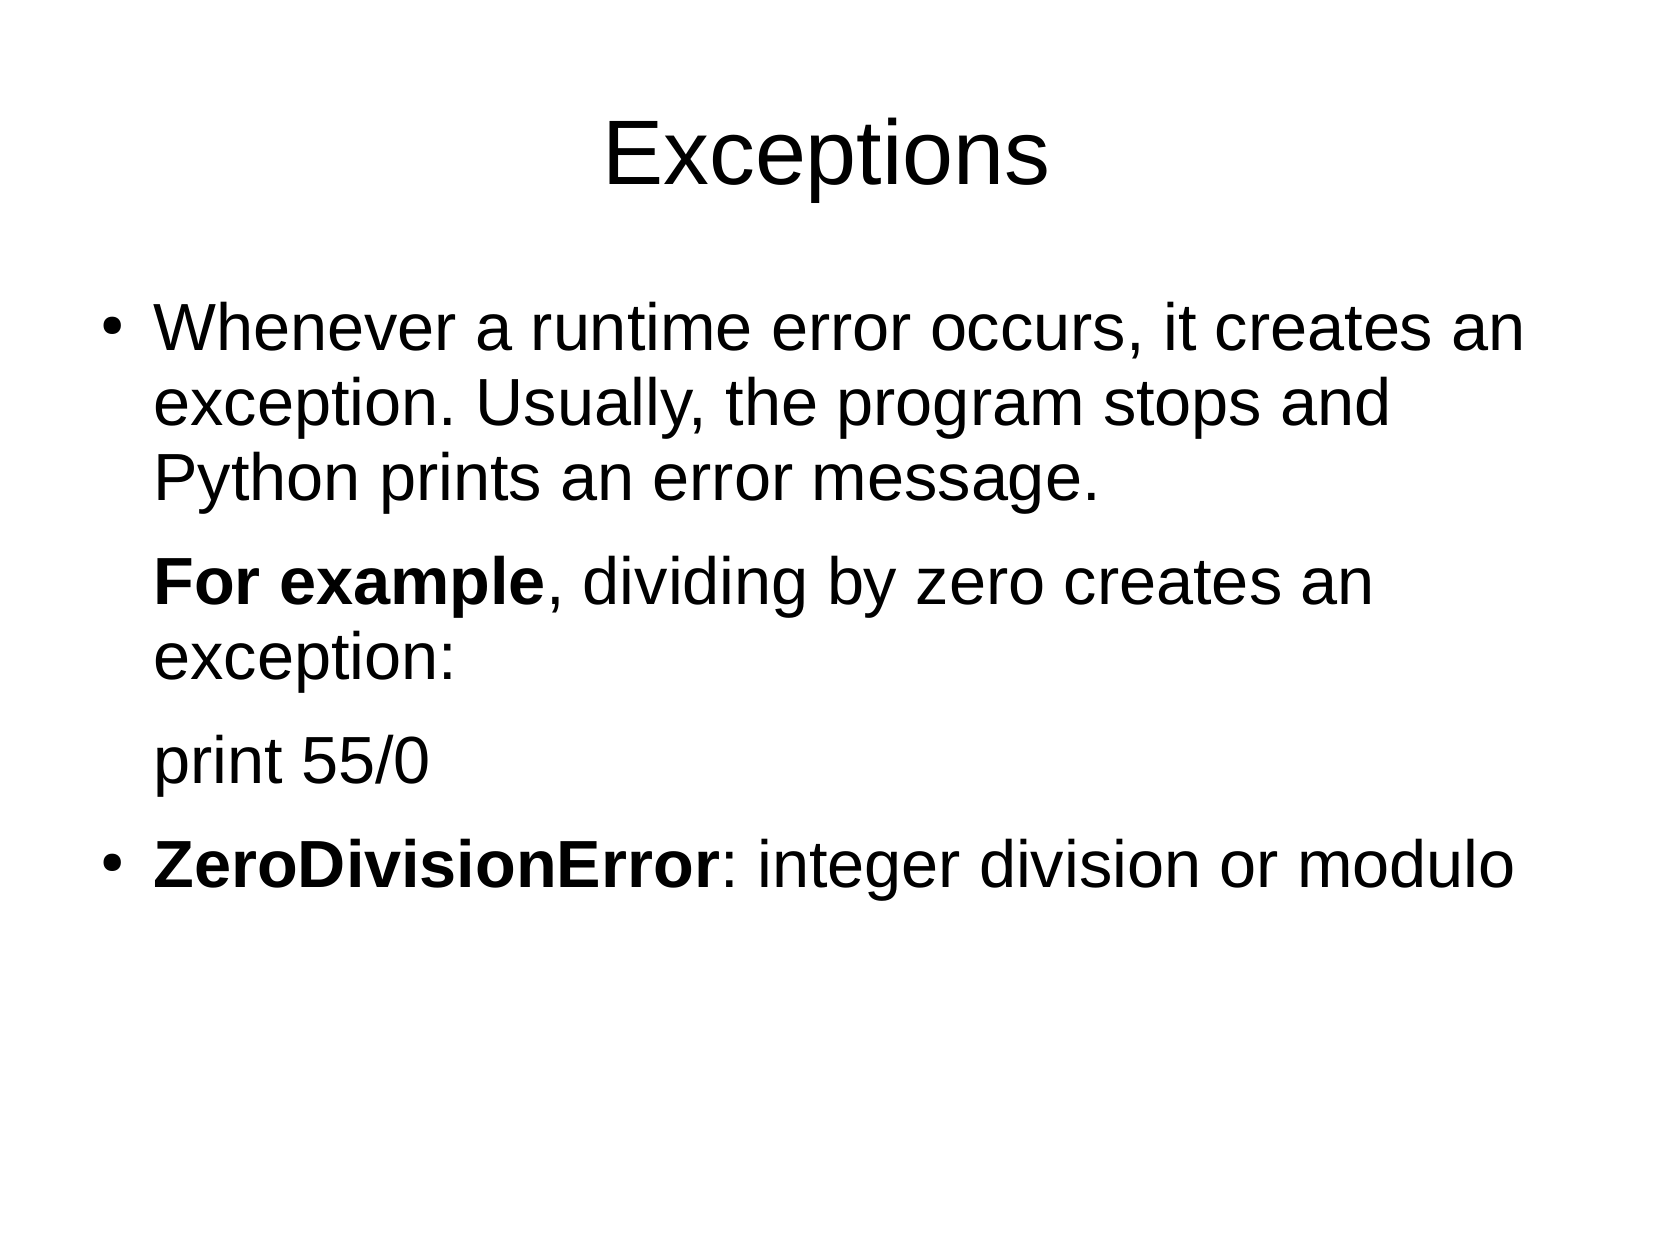

# Exceptions
Whenever a runtime error occurs, it creates an exception. Usually, the program stops and Python prints an error message.
For example, dividing by zero creates an exception:
print 55/0
ZeroDivisionError: integer division or modulo